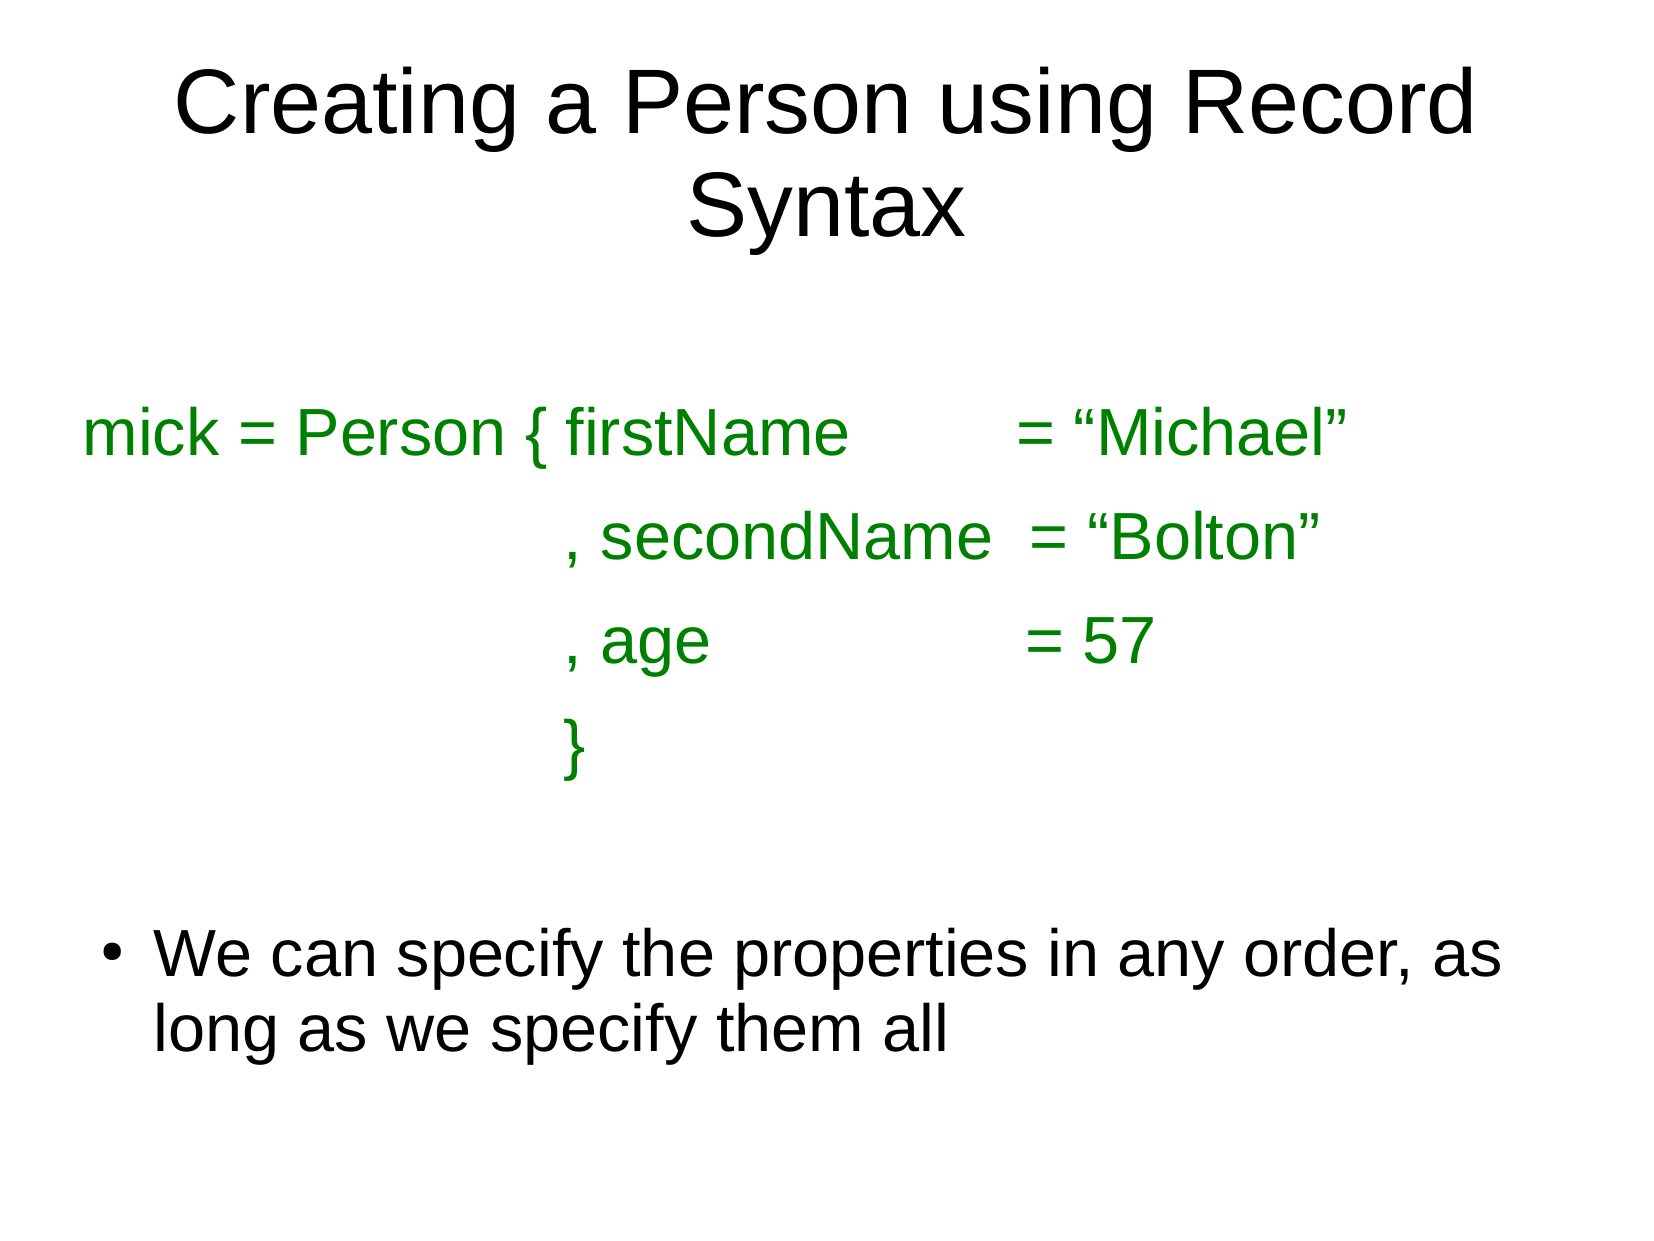

# Creating a Person using Record Syntax
mick = Person { firstName = “Michael”
 , secondName = “Bolton”
 , age = 57
 }
We can specify the properties in any order, as long as we specify them all